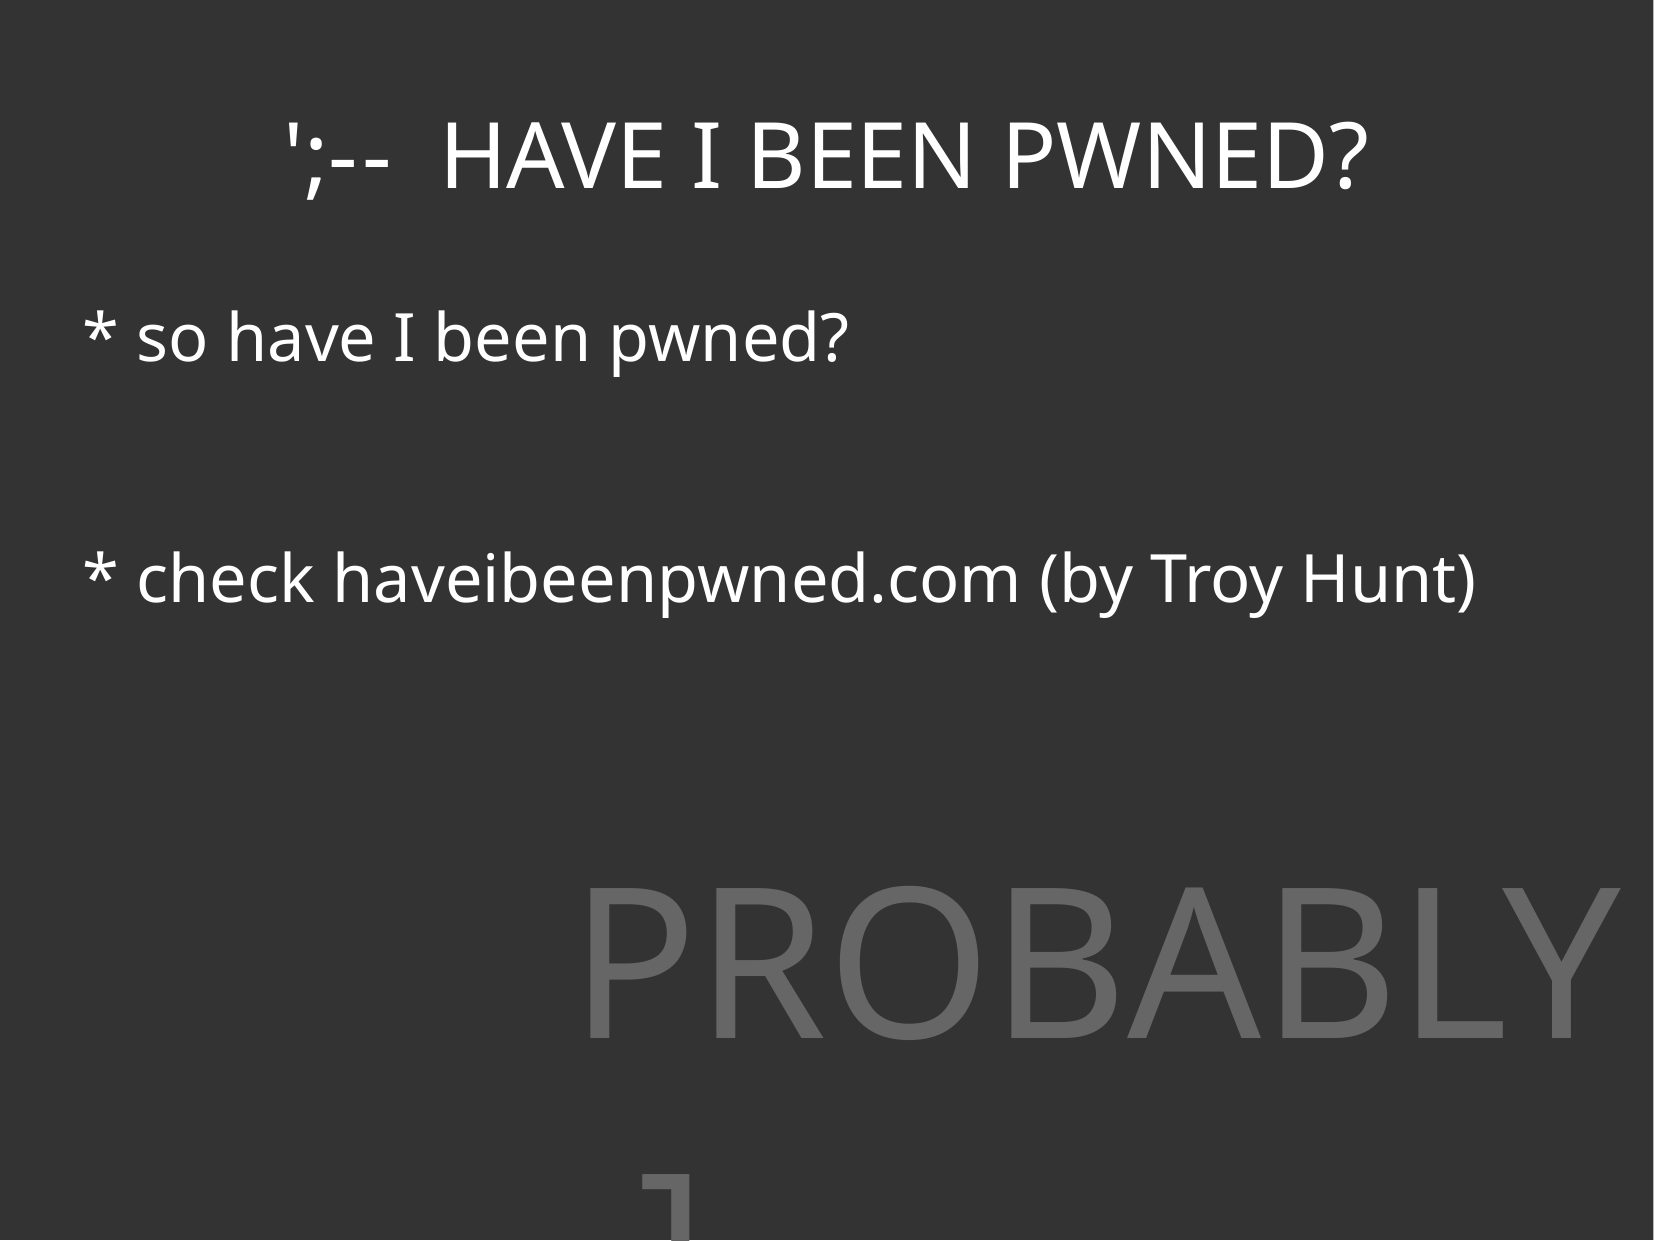

# ';- - HAVE I BEEN PWNED?
* so have I been pwned?
* check haveibeenpwned.com (by Troy Hunt)
PROBABLY ;-]